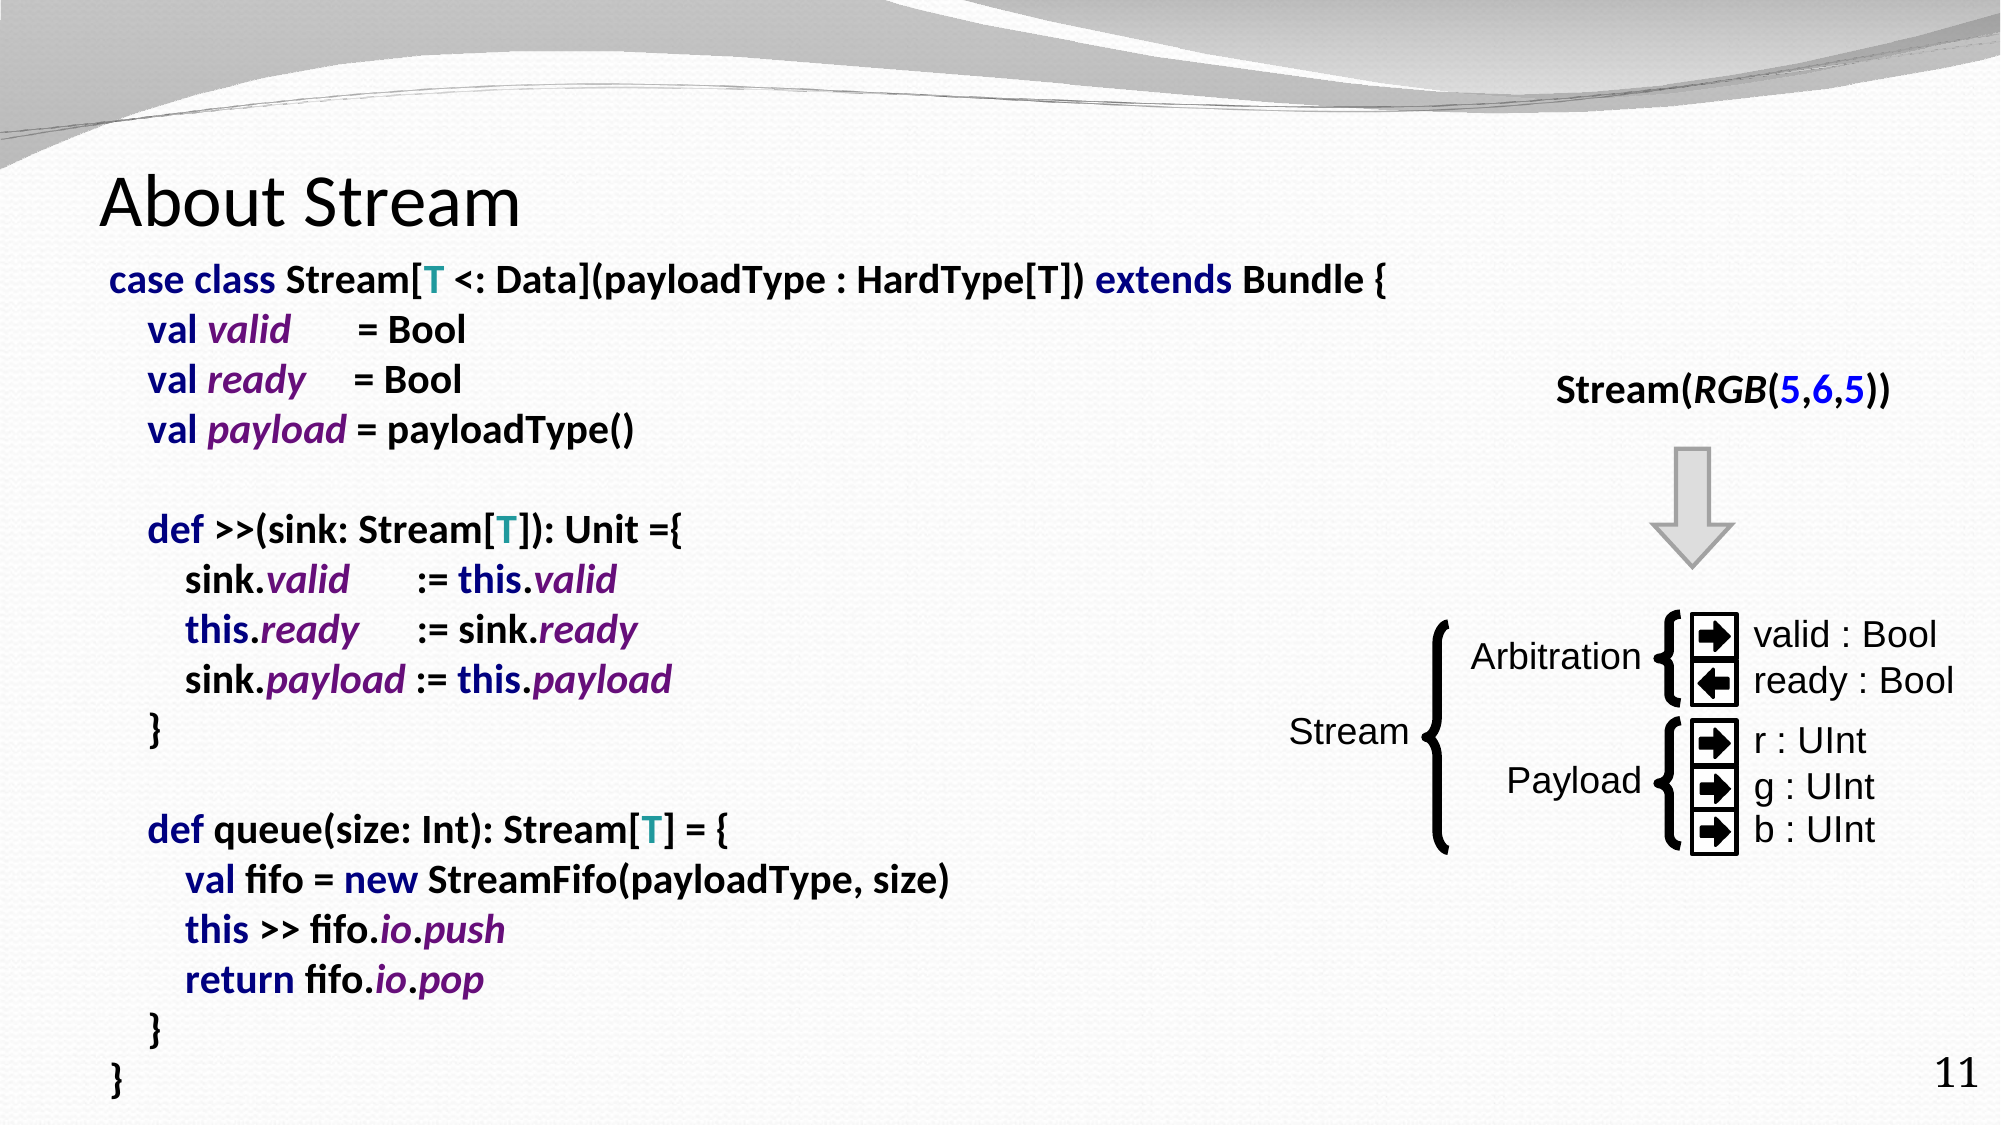

# About Stream
case class Stream[T <: Data](payloadType : HardType[T]) extends Bundle {
 val valid = Bool
 val ready = Bool
 val payload = payloadType()
 def >>(sink: Stream[T]): Unit ={
 sink.valid := this.valid
 this.ready := sink.ready
 sink.payload := this.payload
 }
 def queue(size: Int): Stream[T] = {
 val fifo = new StreamFifo(payloadType, size)
 this >> fifo.io.push
 return fifo.io.pop
 }
}
Stream(RGB(5,6,5))